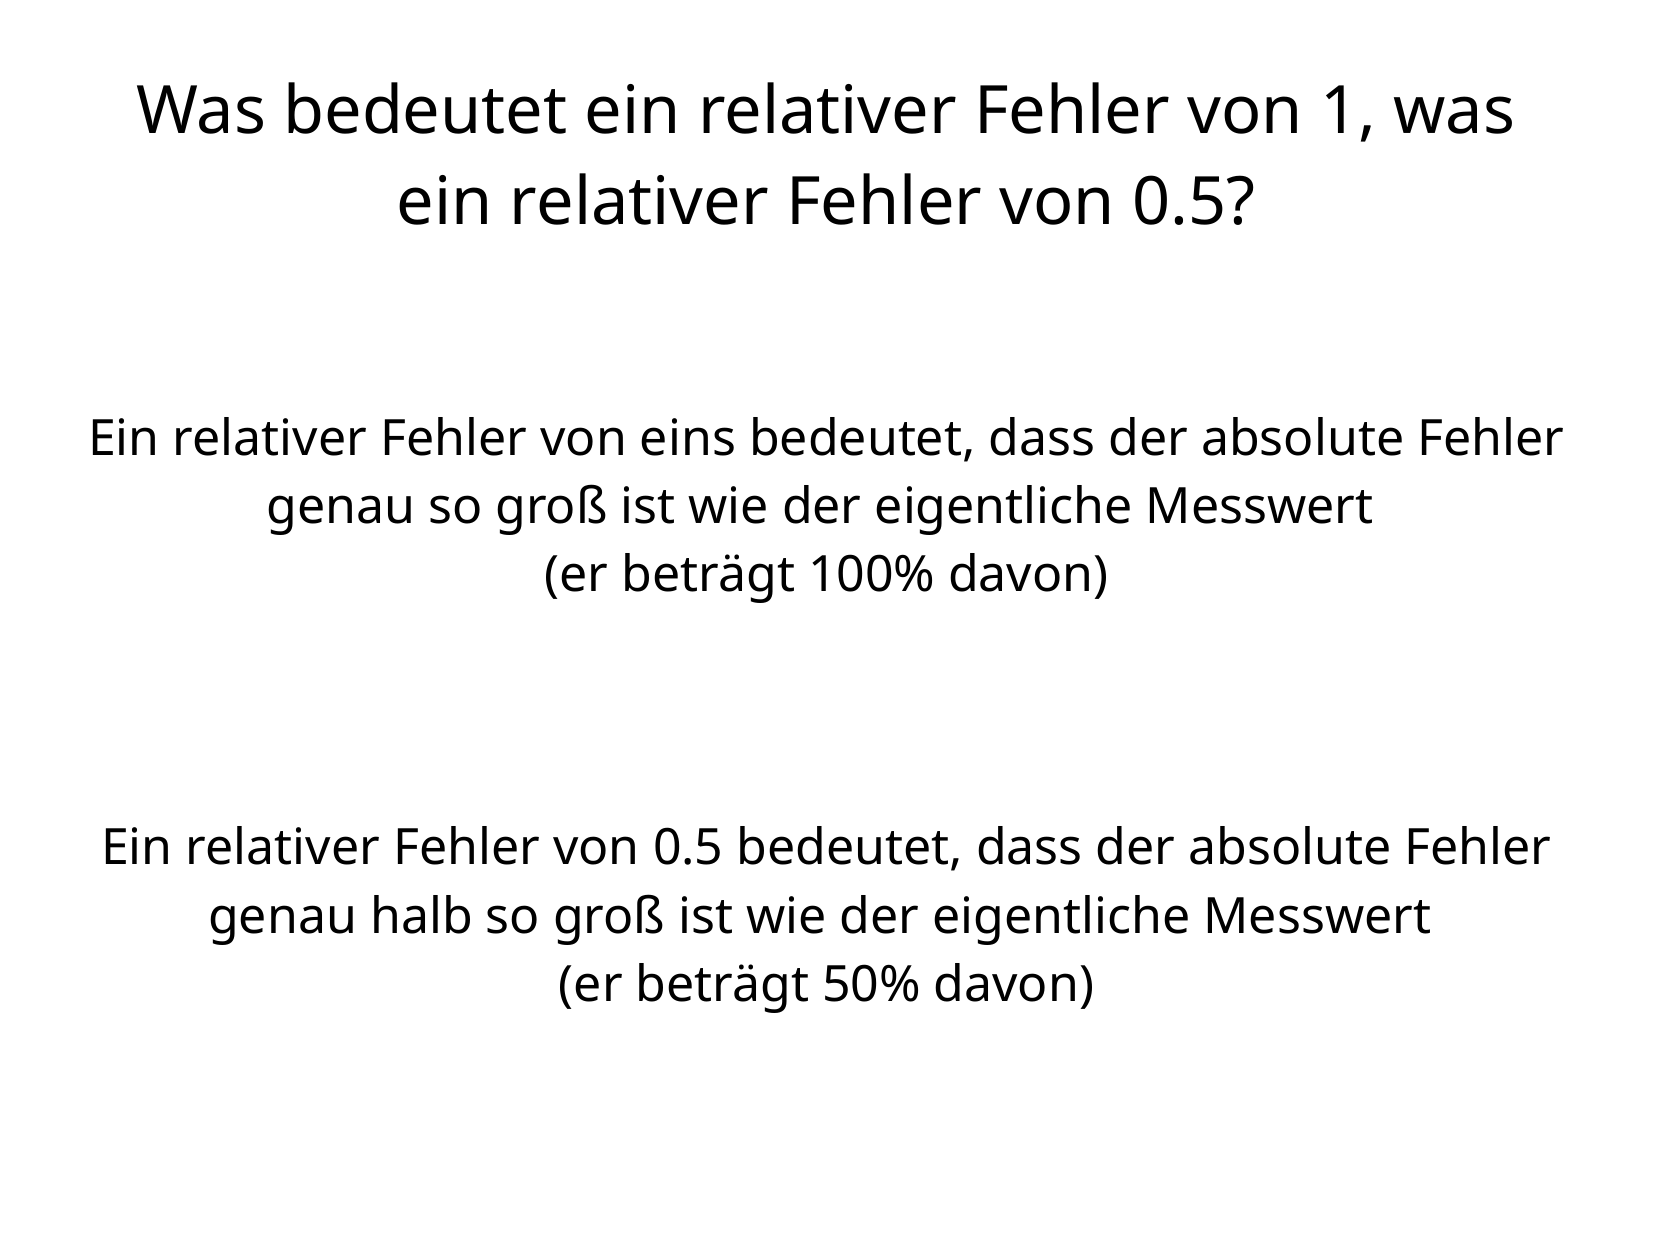

# Was bedeutet ein relativer Fehler von 1, was ein relativer Fehler von 0.5?
Ein relativer Fehler von eins bedeutet, dass der absolute Fehler genau so groß ist wie der eigentliche Messwert
(er beträgt 100% davon)
Ein relativer Fehler von 0.5 bedeutet, dass der absolute Fehler genau halb so groß ist wie der eigentliche Messwert
(er beträgt 50% davon)